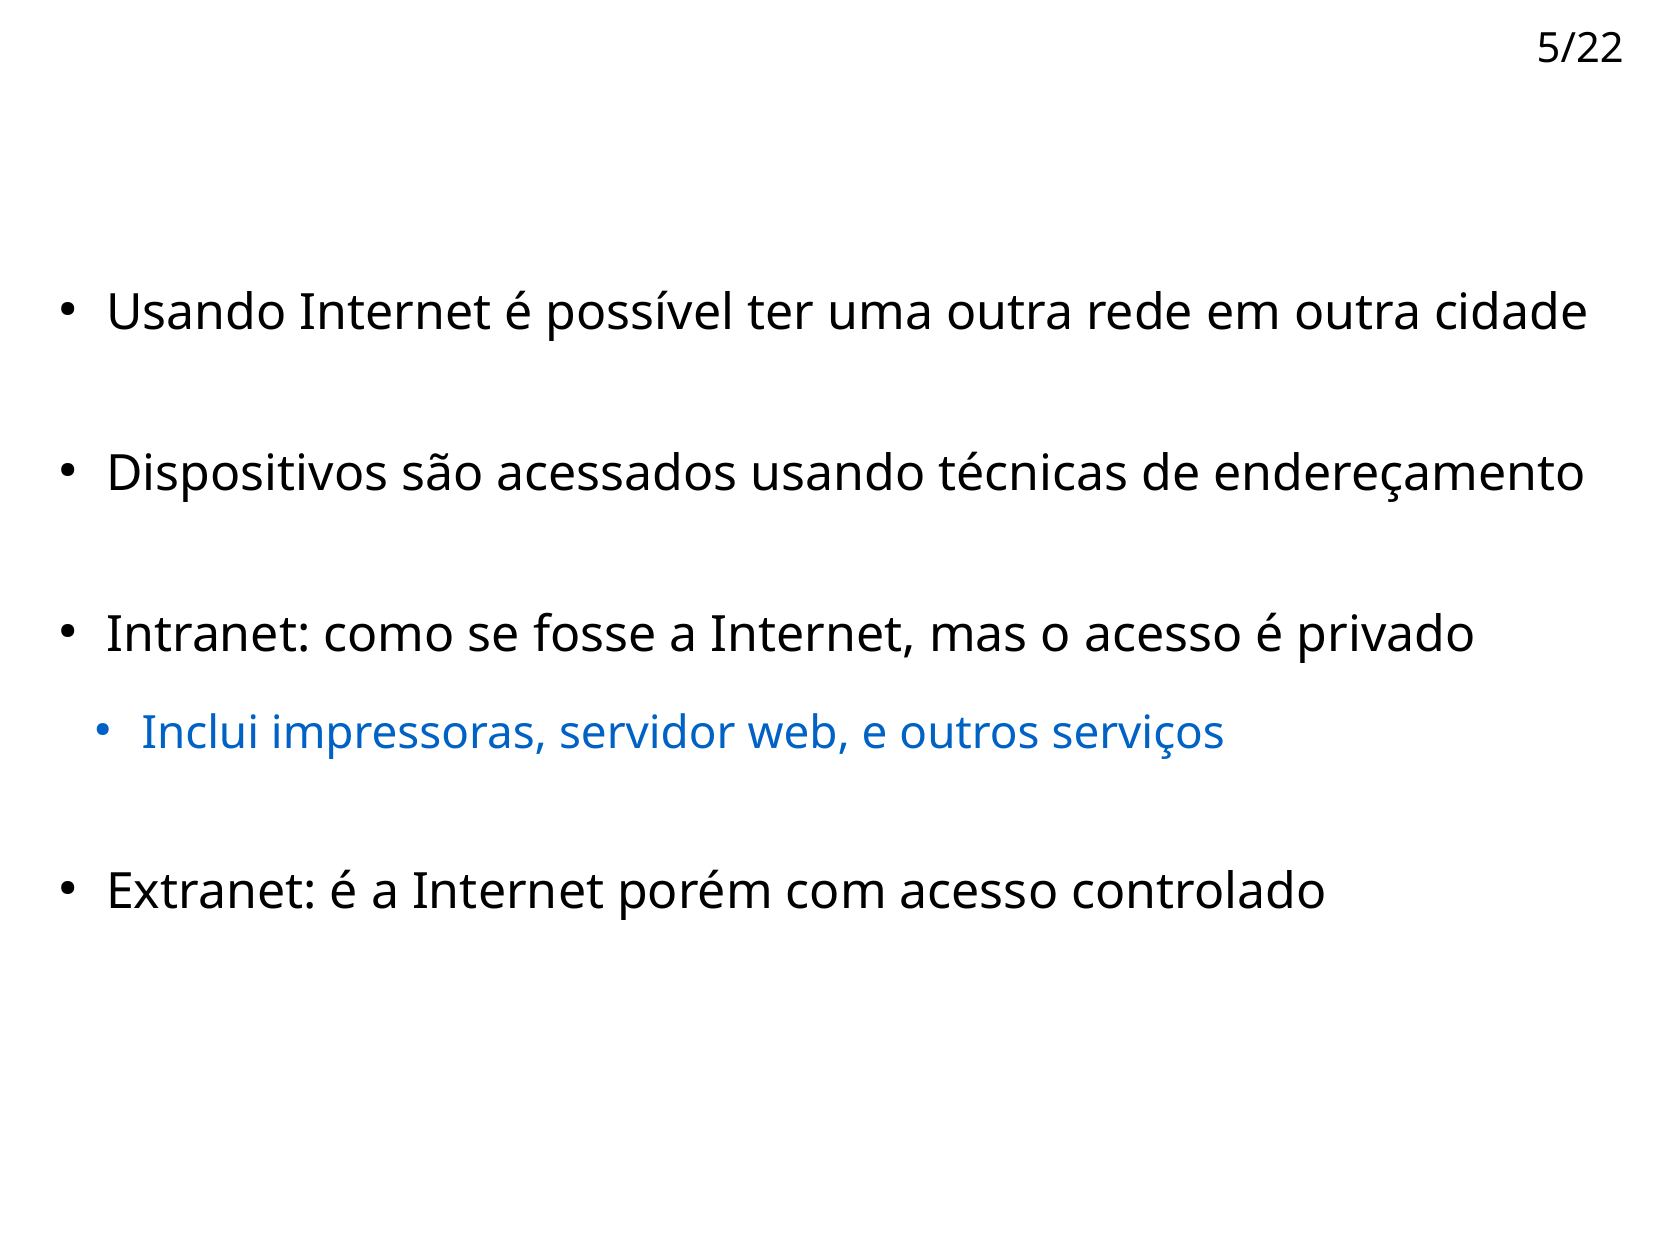

5
#
Usando Internet é possível ter uma outra rede em outra cidade
Dispositivos são acessados usando técnicas de endereçamento
Intranet: como se fosse a Internet, mas o acesso é privado
Inclui impressoras, servidor web, e outros serviços
Extranet: é a Internet porém com acesso controlado